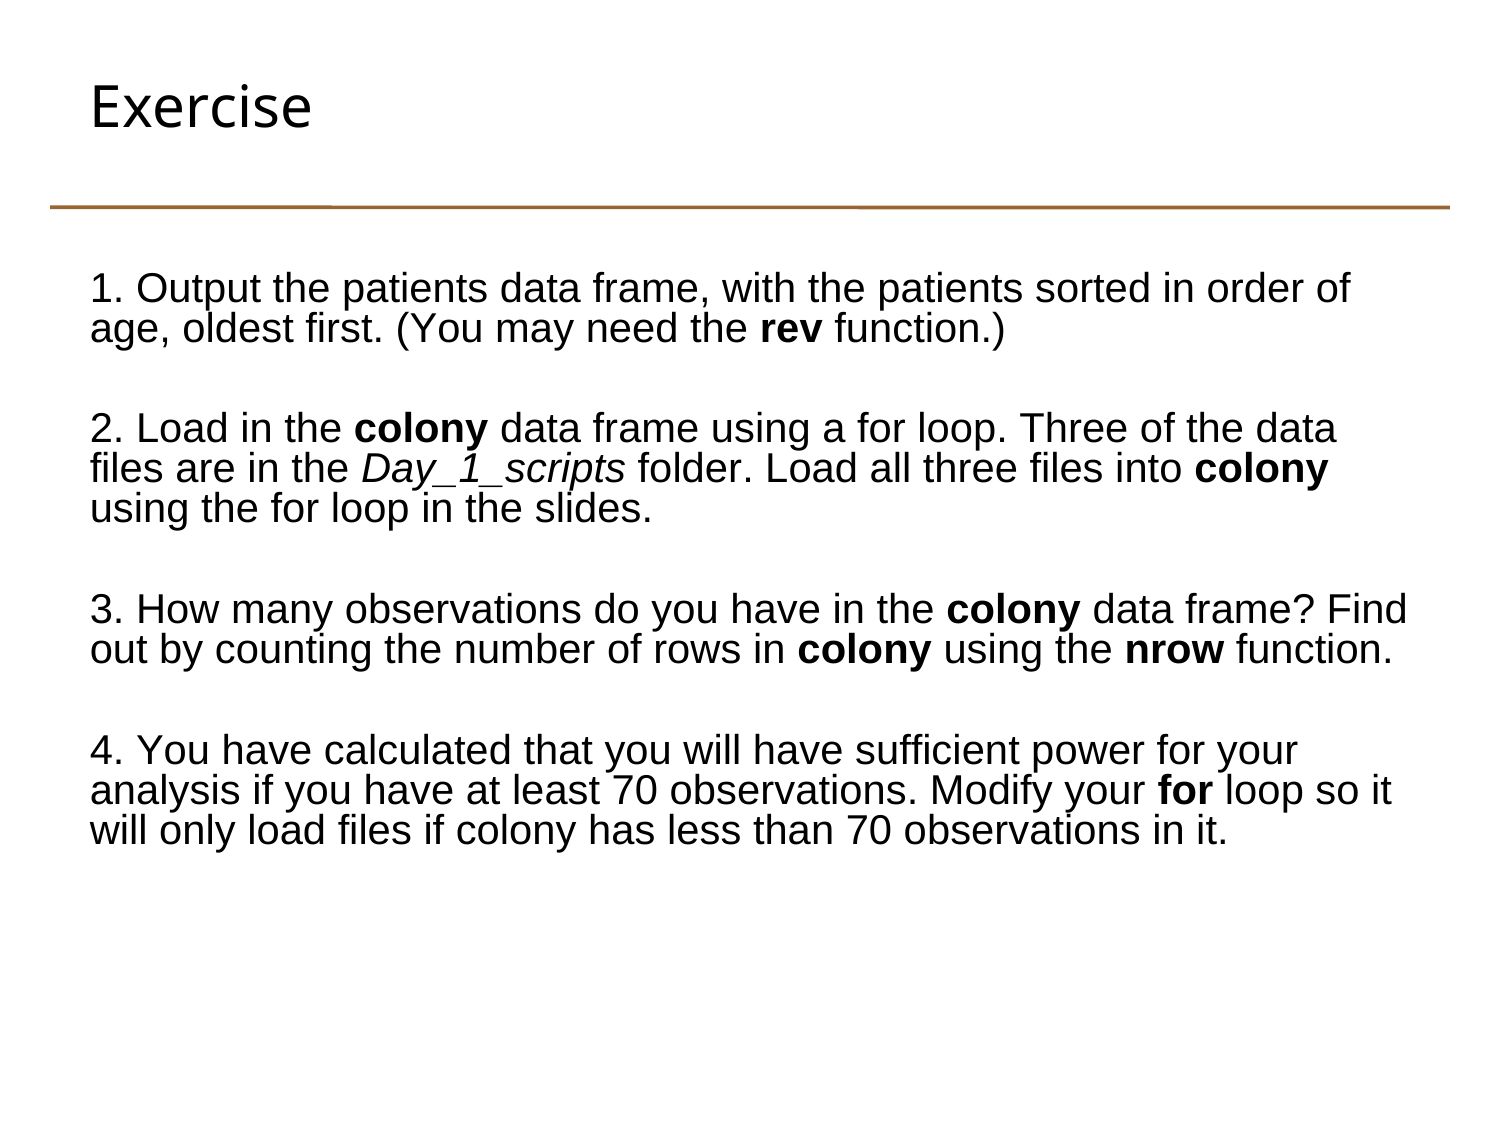

Exercise
1. Output the patients data frame, with the patients sorted in order of age, oldest first. (You may need the rev function.)
2. Load in the colony data frame using a for loop. Three of the data files are in the Day_1_scripts folder. Load all three files into colony using the for loop in the slides.
3. How many observations do you have in the colony data frame? Find out by counting the number of rows in colony using the nrow function.
4. You have calculated that you will have sufficient power for your analysis if you have at least 70 observations. Modify your for loop so it will only load files if colony has less than 70 observations in it.